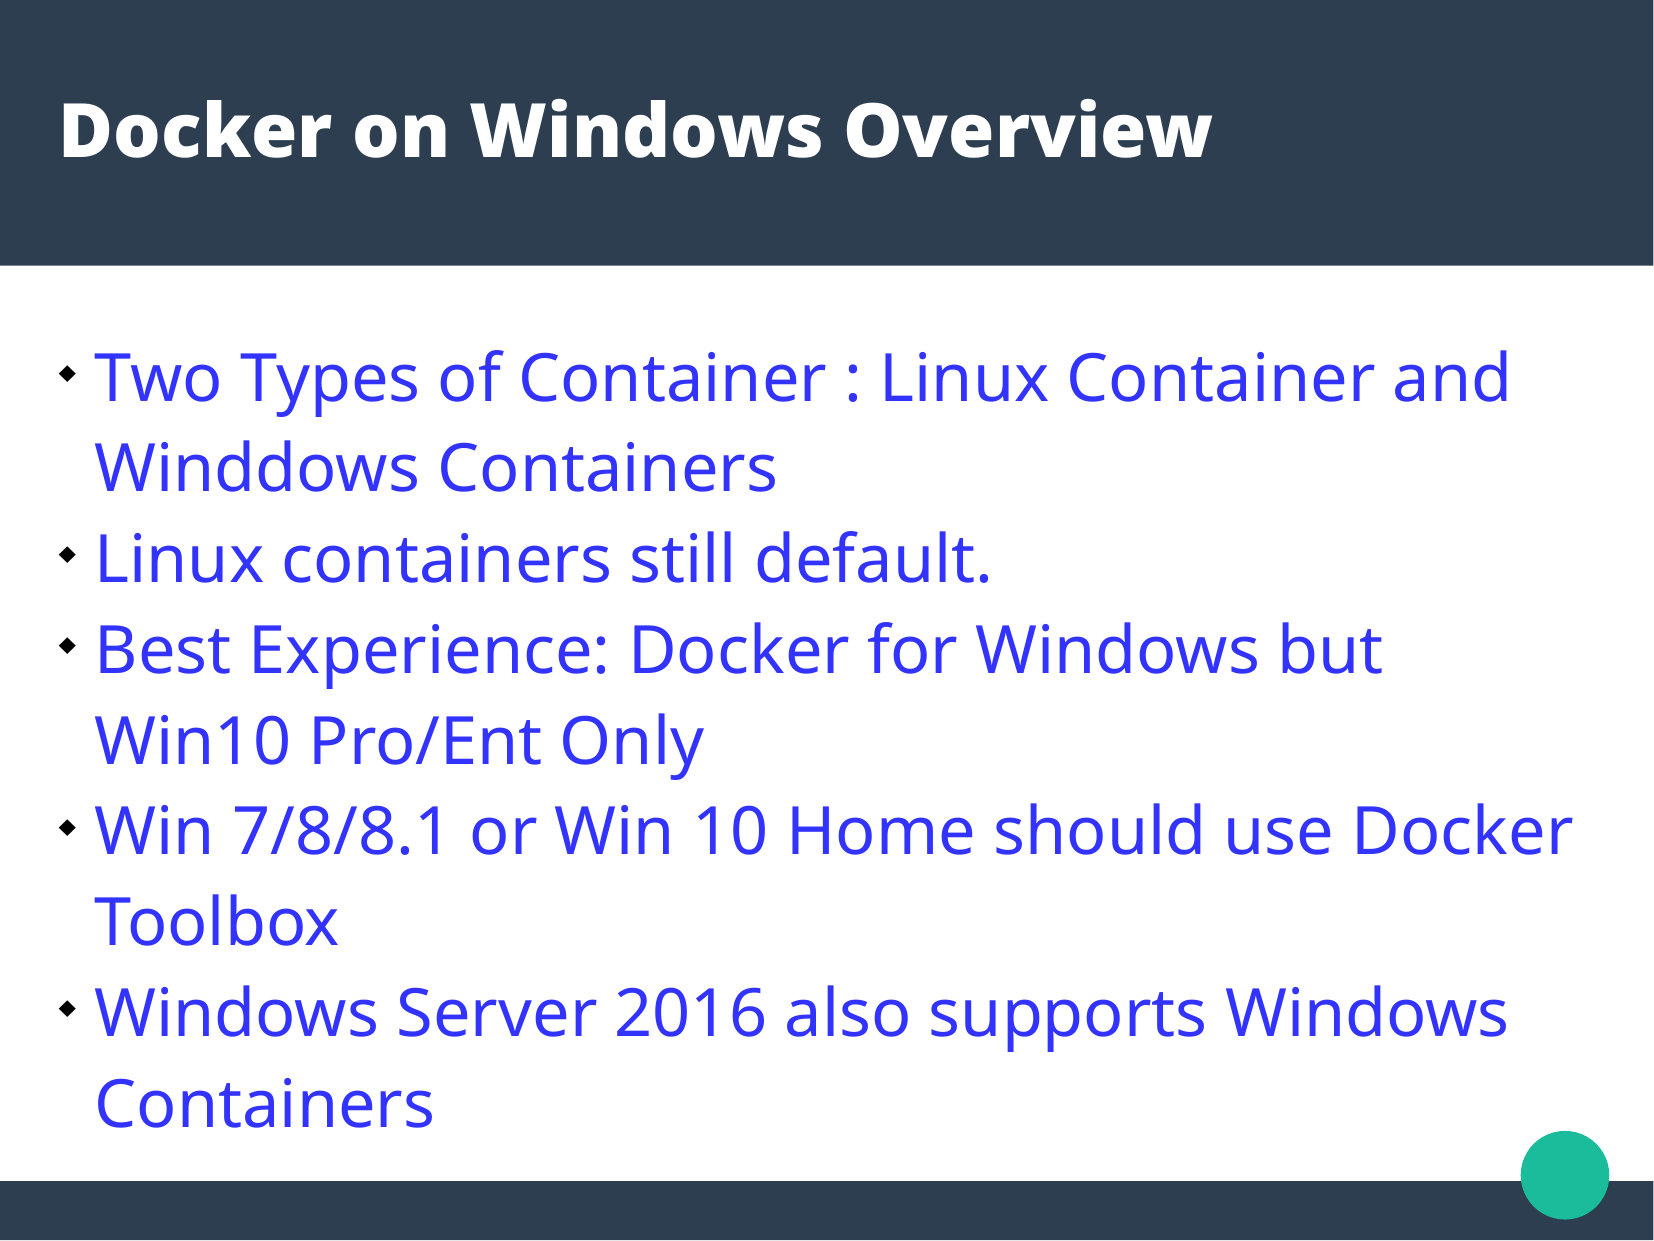

# Docker on Windows Overview
Two Types of Container : Linux Container and Winddows Containers
Linux containers still default.
Best Experience: Docker for Windows but Win10 Pro/Ent Only
Win 7/8/8.1 or Win 10 Home should use Docker Toolbox
Windows Server 2016 also supports Windows Containers